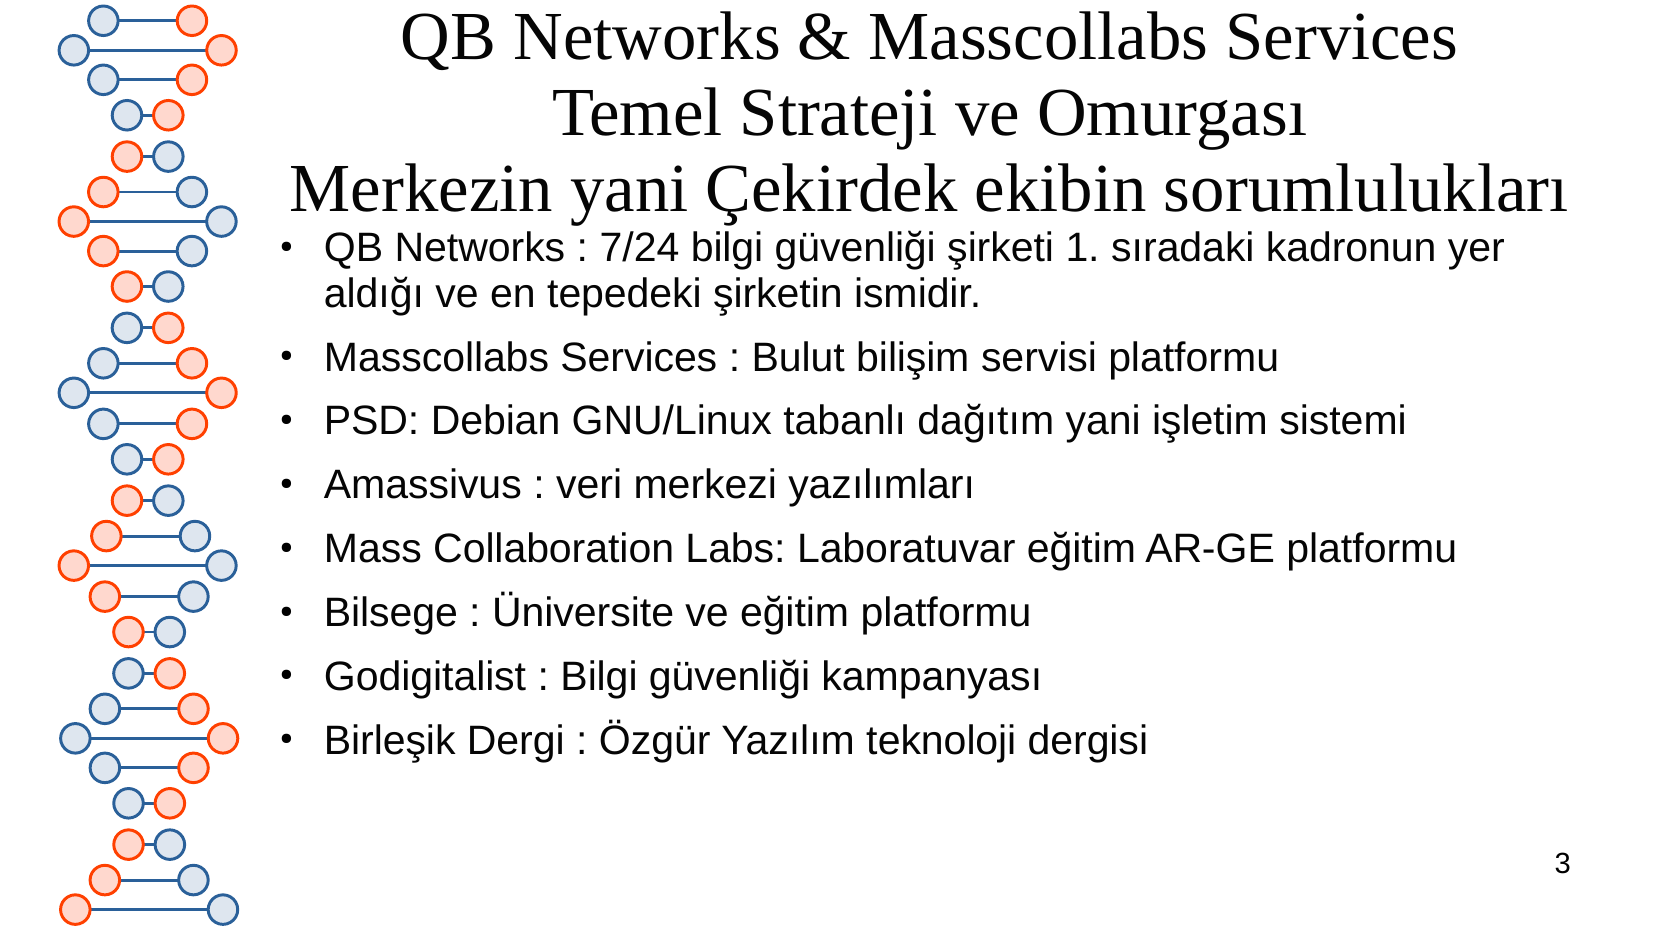

# QB Networks & Masscollabs Services Temel Strateji ve Omurgası Merkezin yani Çekirdek ekibin sorumlulukları
QB Networks : 7/24 bilgi güvenliği şirketi 1. sıradaki kadronun yer aldığı ve en tepedeki şirketin ismidir.
Masscollabs Services : Bulut bilişim servisi platformu
PSD: Debian GNU/Linux tabanlı dağıtım yani işletim sistemi
Amassivus : veri merkezi yazılımları
Mass Collaboration Labs: Laboratuvar eğitim AR-GE platformu
Bilsege : Üniversite ve eğitim platformu
Godigitalist : Bilgi güvenliği kampanyası
Birleşik Dergi : Özgür Yazılım teknoloji dergisi
3